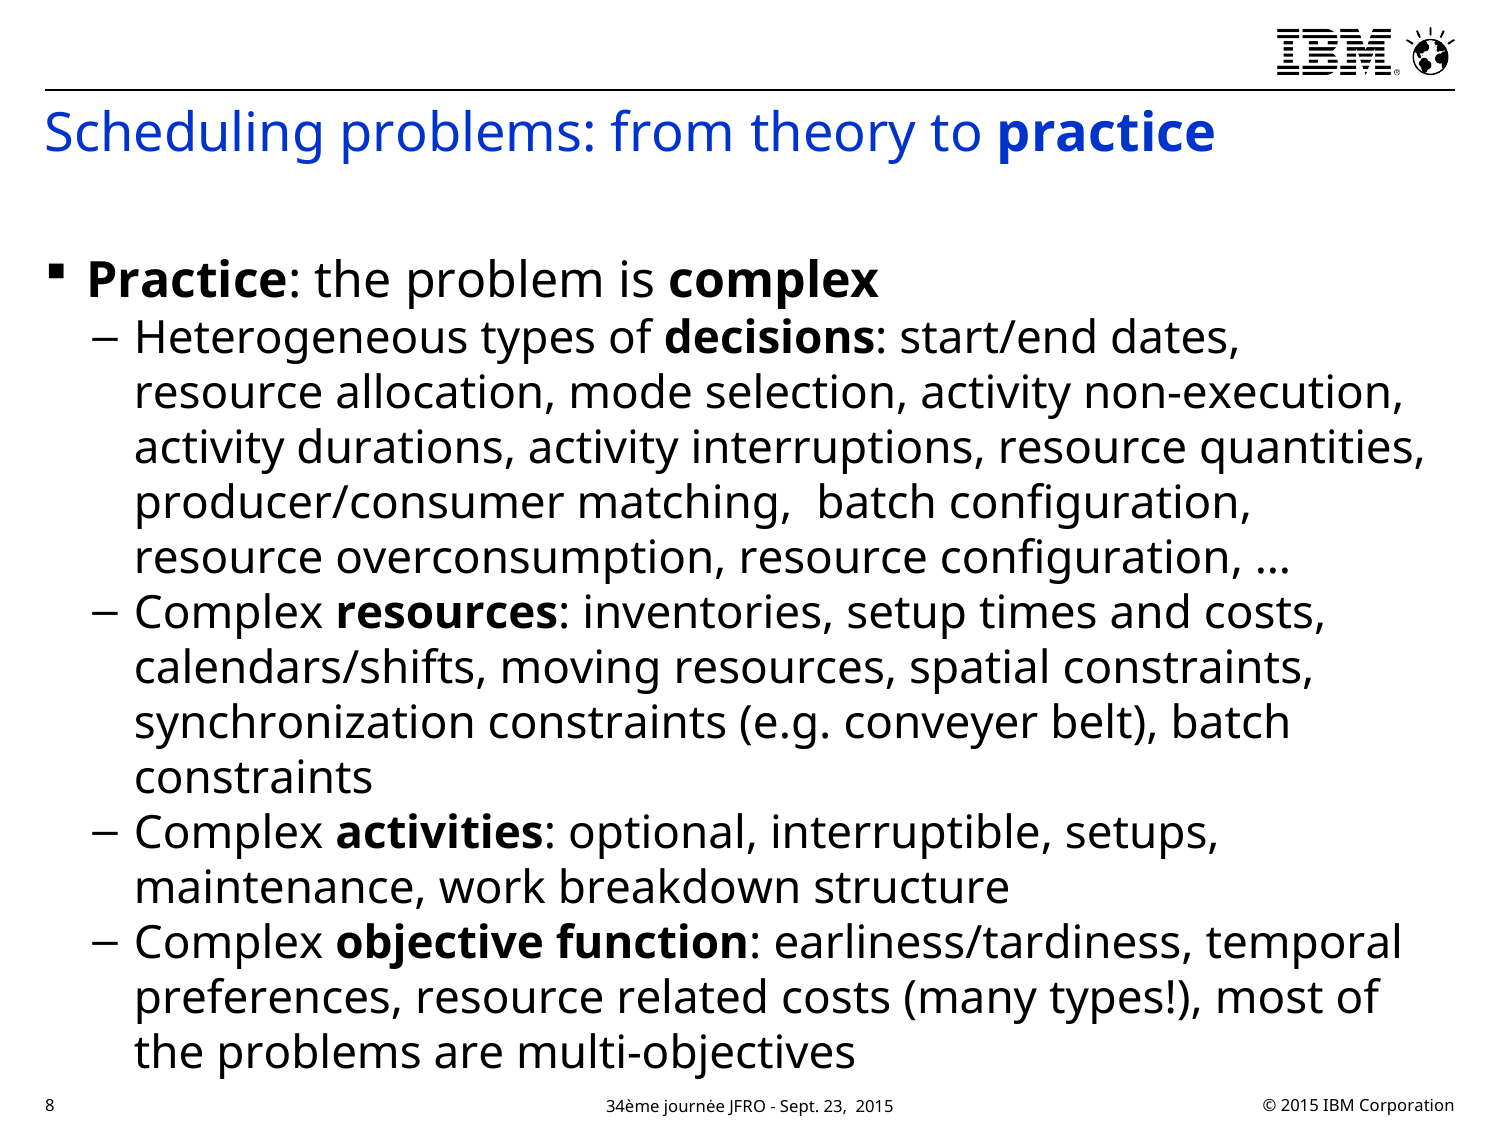

# Scheduling problems: from theory to practice
Practice: the problem is complex
Heterogeneous types of decisions: start/end dates, resource allocation, mode selection, activity non-execution, activity durations, activity interruptions, resource quantities, producer/consumer matching, batch configuration, resource overconsumption, resource configuration, …
Complex resources: inventories, setup times and costs, calendars/shifts, moving resources, spatial constraints, synchronization constraints (e.g. conveyer belt), batch constraints
Complex activities: optional, interruptible, setups, maintenance, work breakdown structure
Complex objective function: earliness/tardiness, temporal preferences, resource related costs (many types!), most of the problems are multi-objectives
8